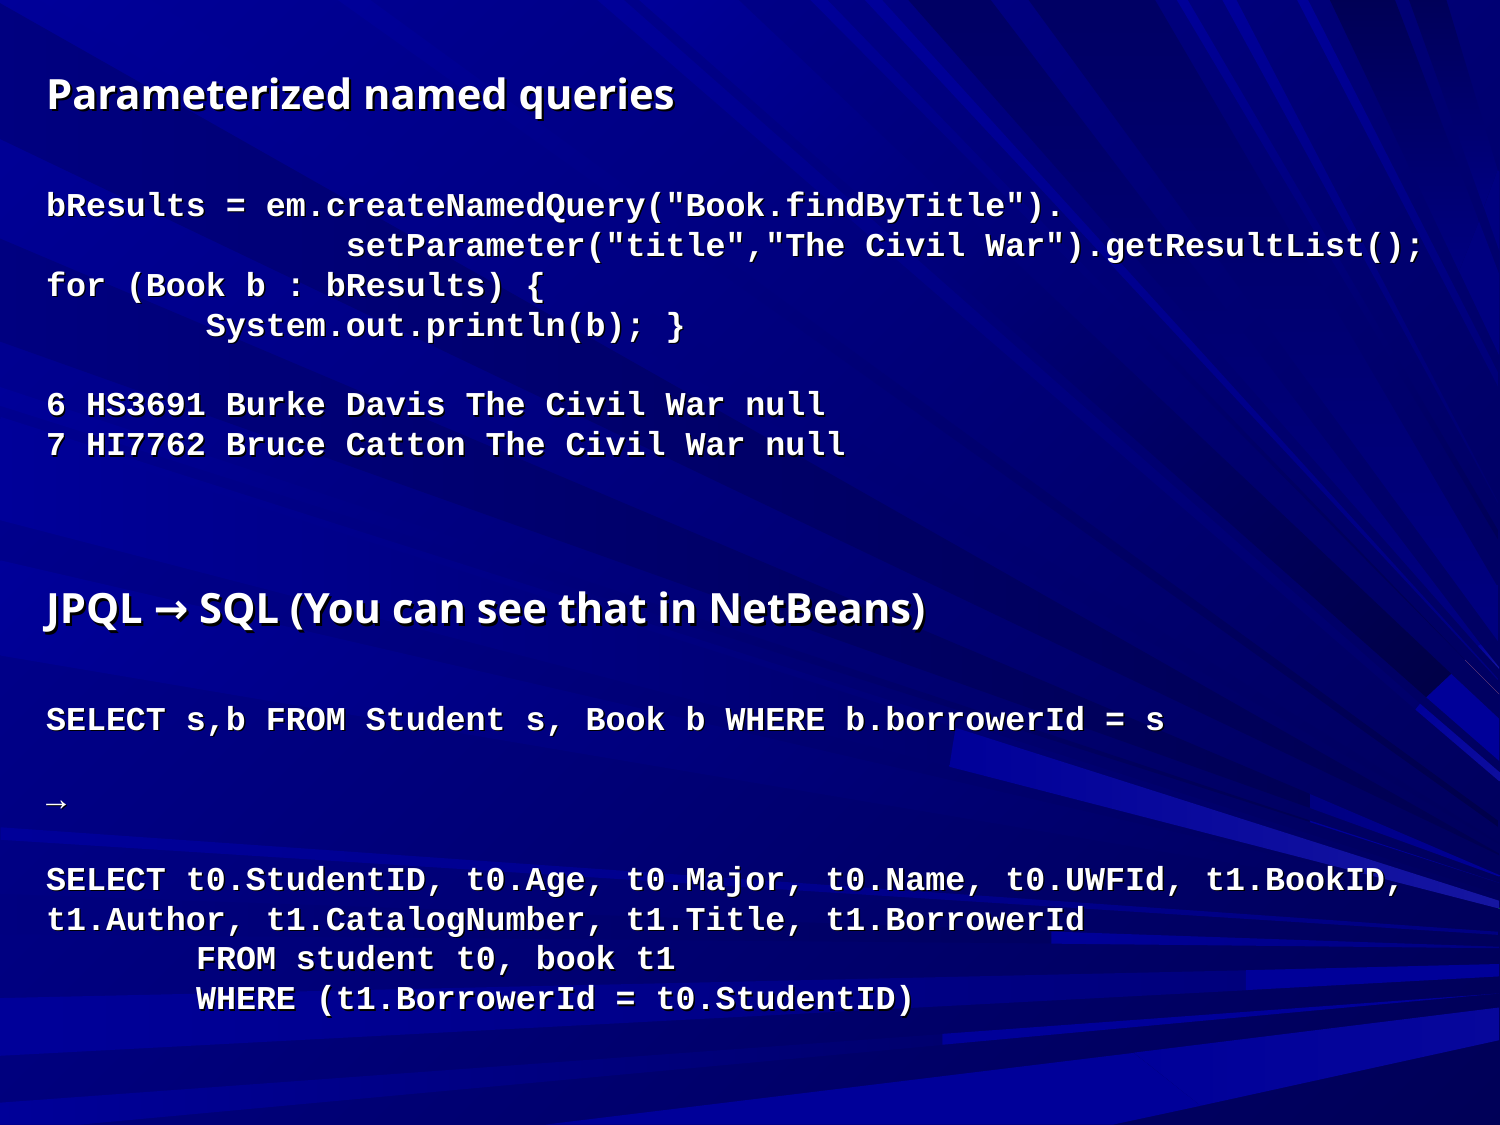

# Parameterized named queries bResults = em.createNamedQuery("Book.findByTitle"). setParameter("title","The Civil War").getResultList(); for (Book b : bResults) { System.out.println(b); } 6 HS3691 Burke Davis The Civil War null 7 HI7762 Bruce Catton The Civil War null JPQL → SQL (You can see that in NetBeans) SELECT s,b FROM Student s, Book b WHERE b.borrowerId = s → SELECT t0.StudentID, t0.Age, t0.Major, t0.Name, t0.UWFId, t1.BookID, t1.Author, t1.CatalogNumber, t1.Title, t1.BorrowerId FROM student t0, book t1 WHERE (t1.BorrowerId = t0.StudentID)